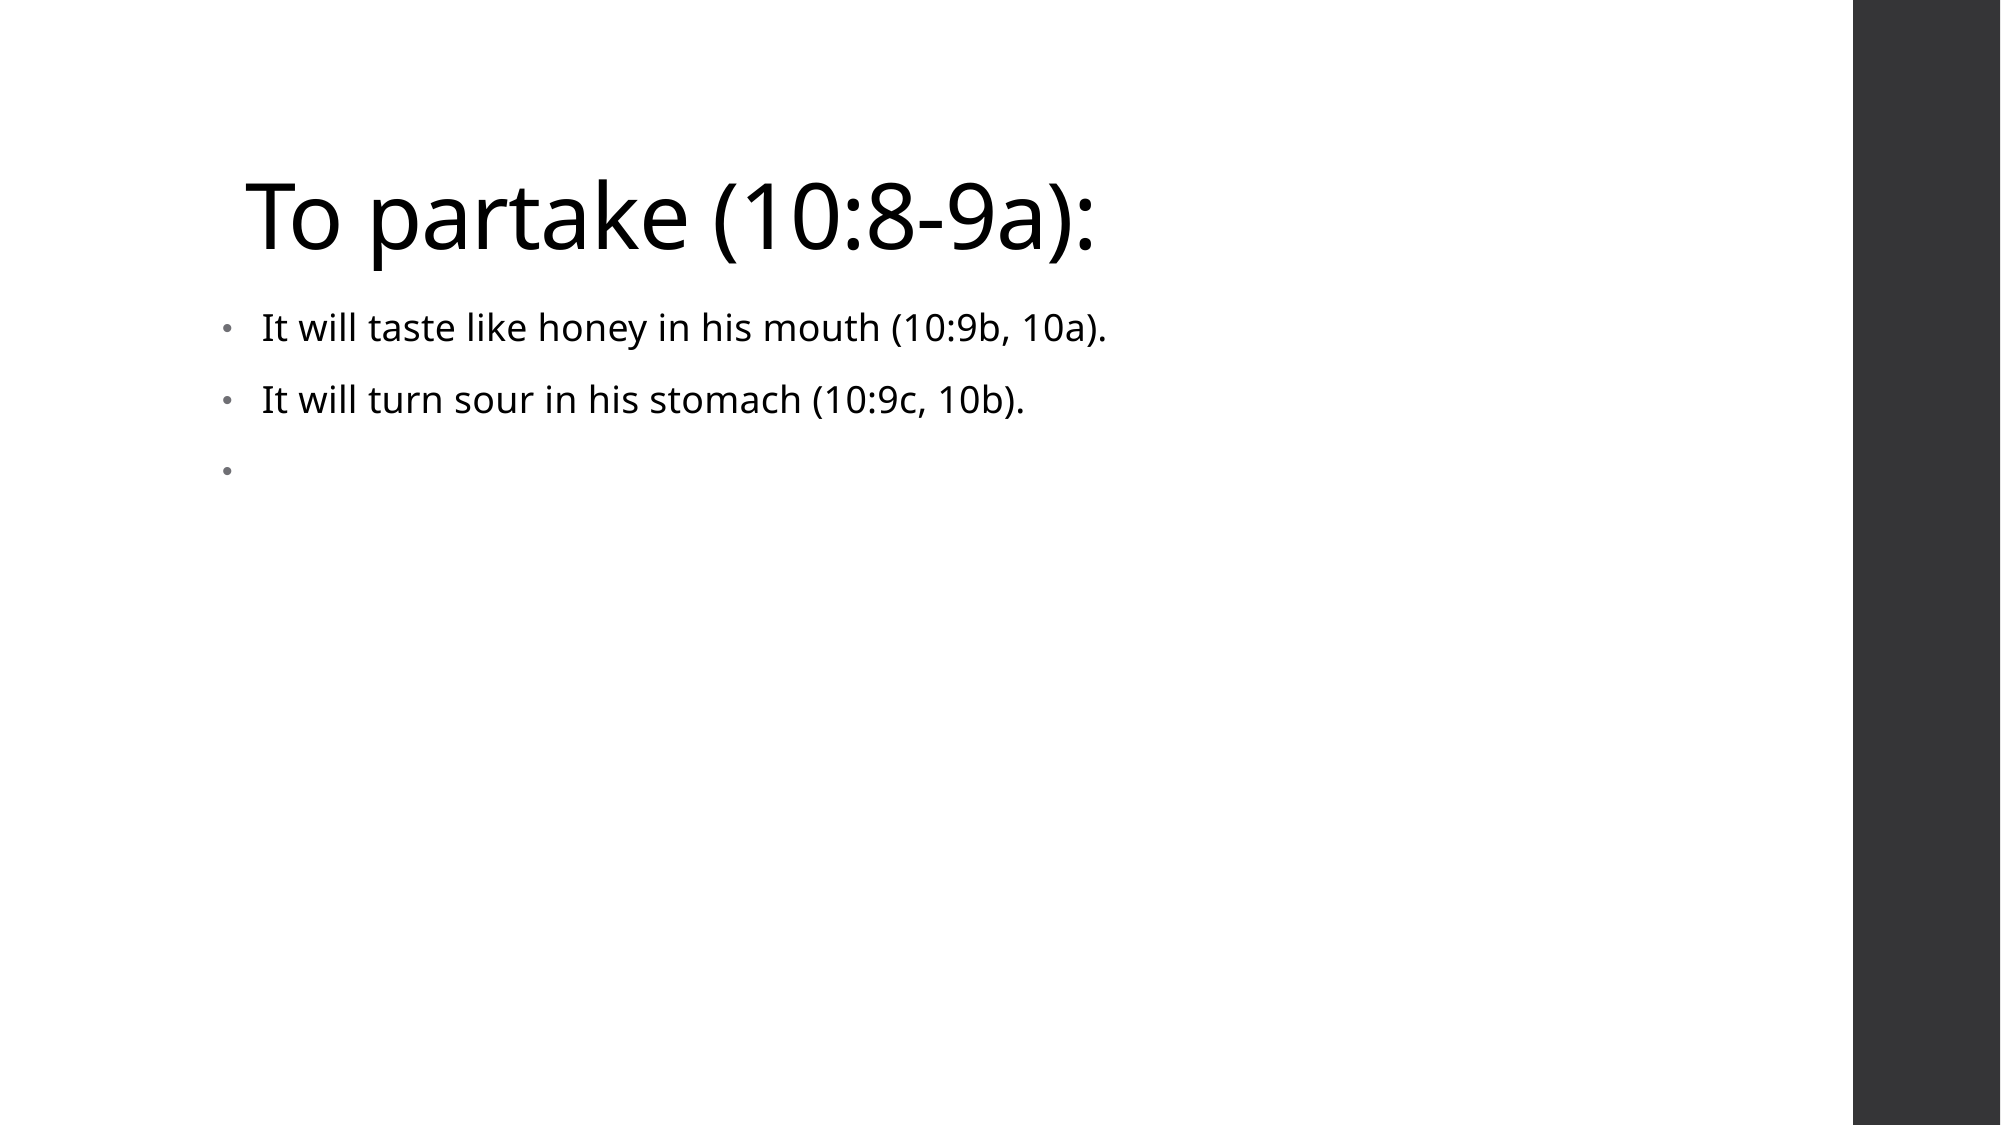

# To partake (10:8-9a):
 It will taste like honey in his mouth (10:9b, 10a).
 It will turn sour in his stomach (10:9c, 10b).